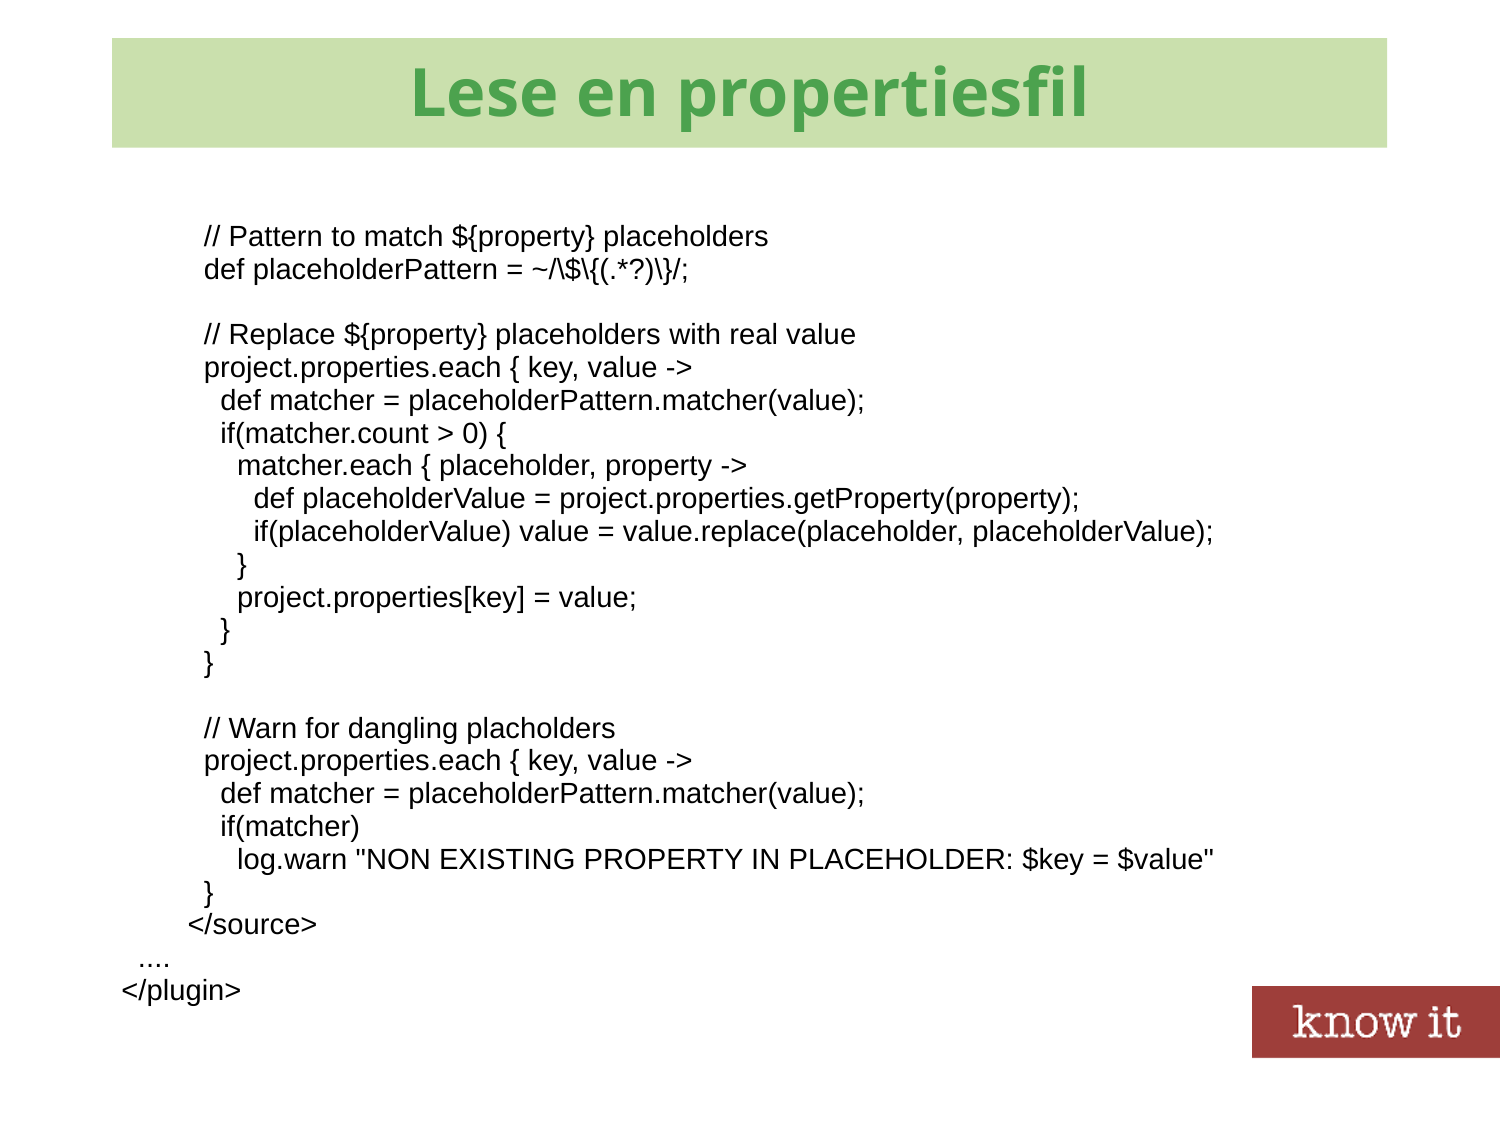

Lese en propertiesfil
 // Pattern to match ${property} placeholders
 def placeholderPattern = ~/\$\{(.*?)\}/;
 // Replace ${property} placeholders with real value
 project.properties.each { key, value ->
 def matcher = placeholderPattern.matcher(value);
 if(matcher.count > 0) {
 matcher.each { placeholder, property ->
 def placeholderValue = project.properties.getProperty(property);
 if(placeholderValue) value = value.replace(placeholder, placeholderValue);
 }
 project.properties[key] = value;
 }
 }
 // Warn for dangling placholders
 project.properties.each { key, value ->
 def matcher = placeholderPattern.matcher(value);
 if(matcher)
 log.warn "NON EXISTING PROPERTY IN PLACEHOLDER: $key = $value"
 }
 </source>
 ....
</plugin>